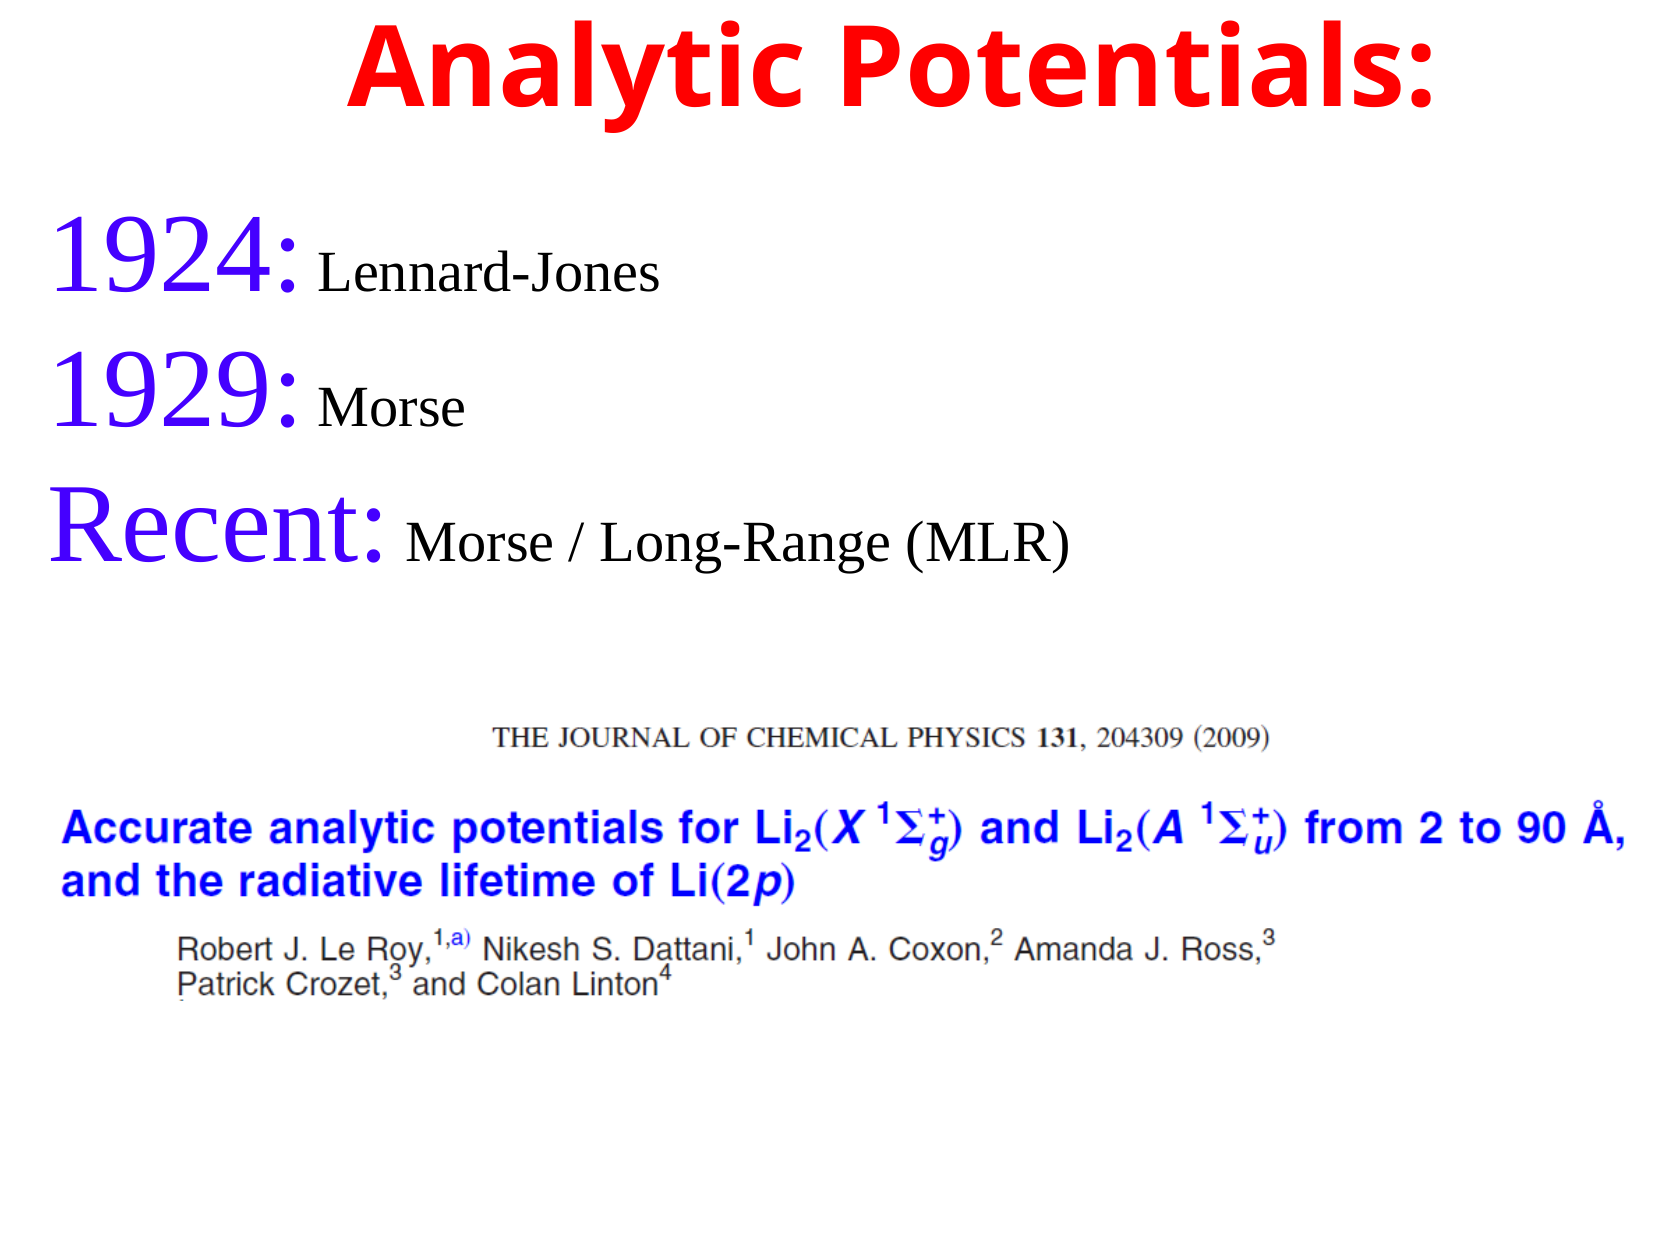

Analytic Potentials:
1924: Lennard-Jones
1929: Morse
Recent: Morse / Long-Range (MLR)